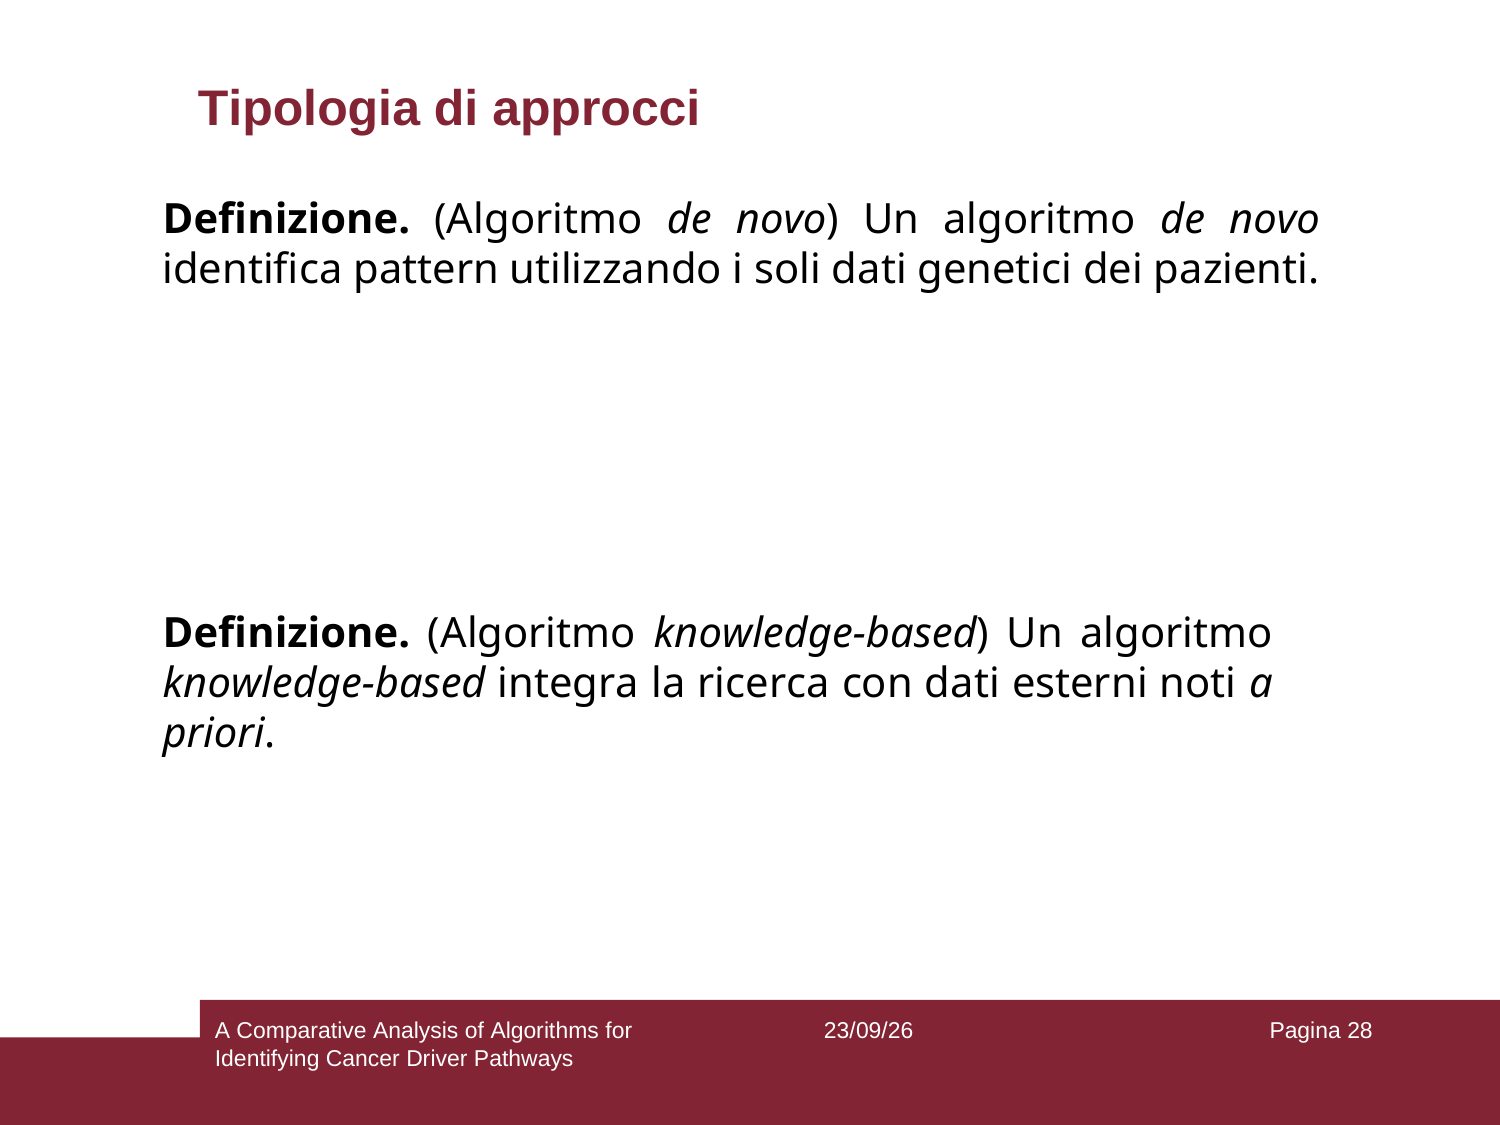

# Tipologia di approcci
Definizione. (Algoritmo de novo) Un algoritmo de novo identifica pattern utilizzando i soli dati genetici dei pazienti.
Definizione. (Algoritmo knowledge-based) Un algoritmo knowledge-based integra la ricerca con dati esterni noti a priori.
A Comparative Analysis of Algorithms for Identifying Cancer Driver Pathways
Pagina